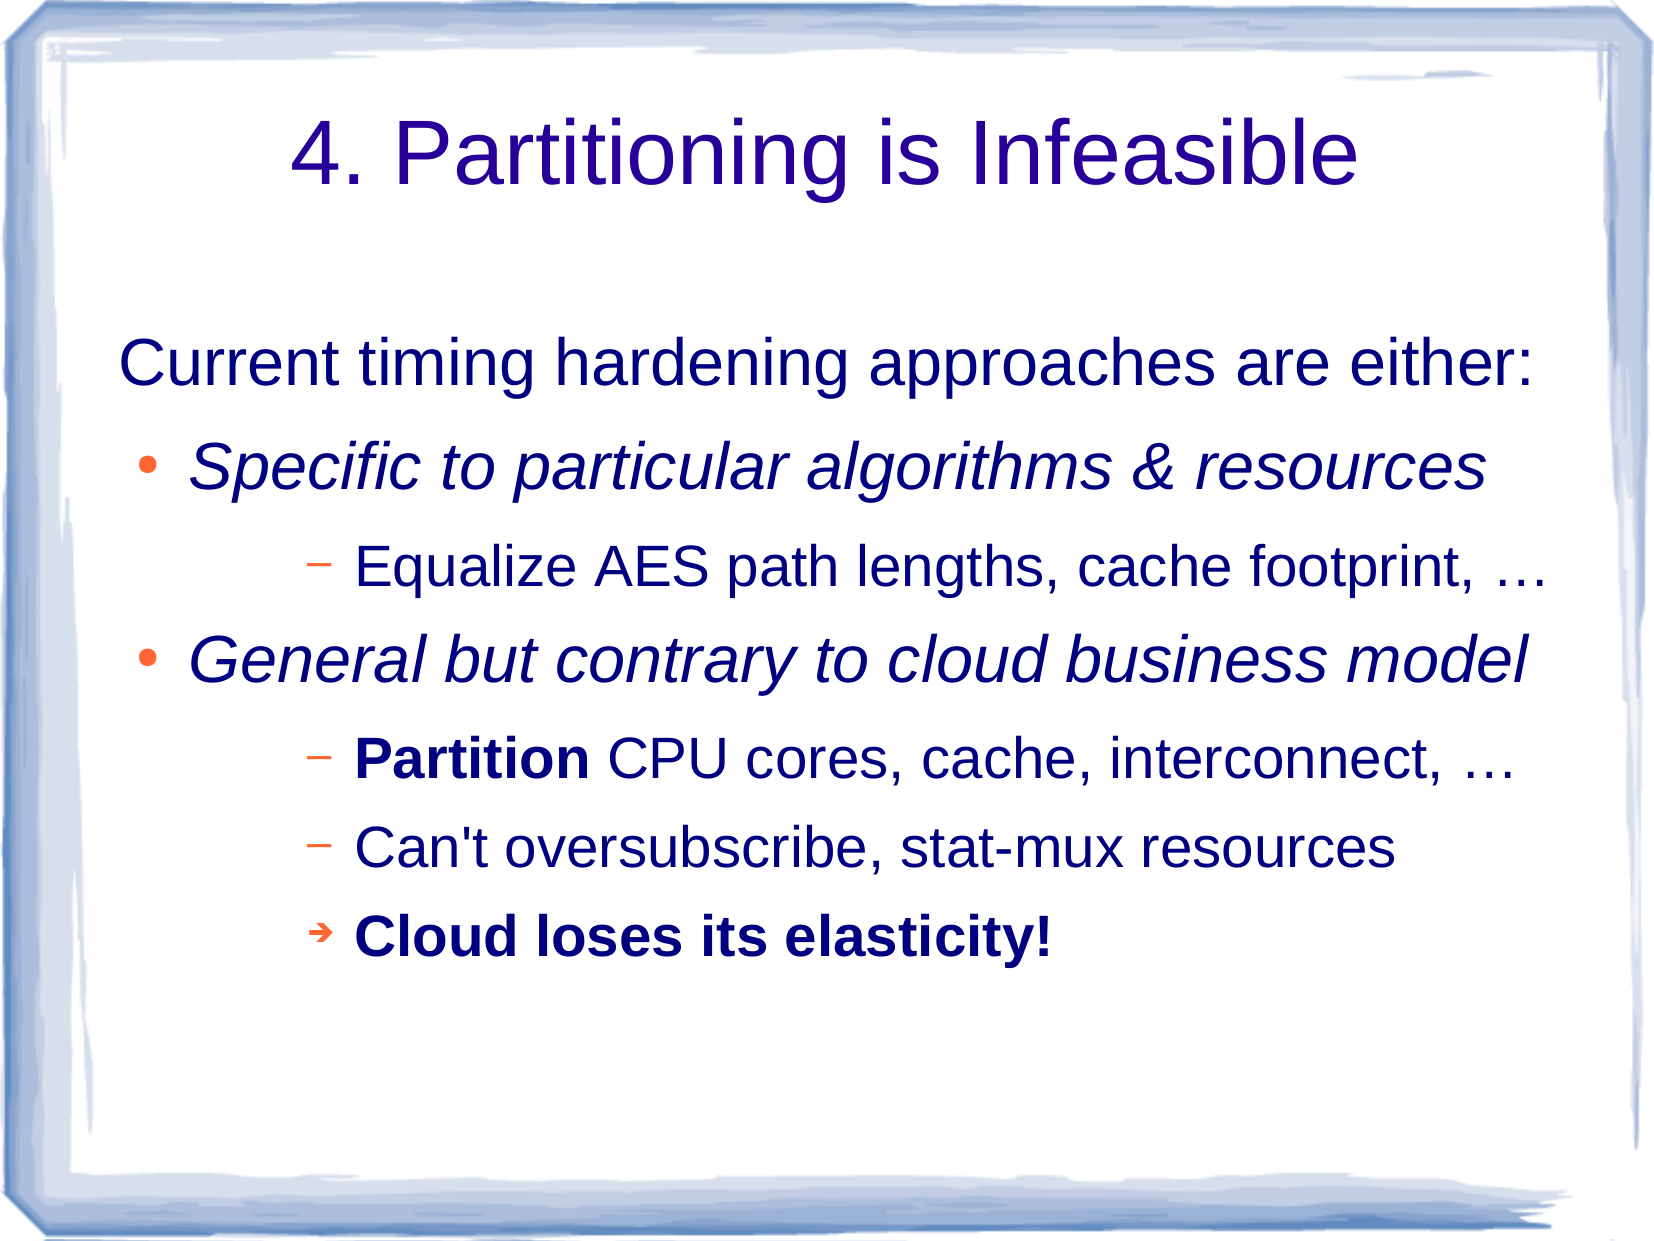

# 4. Partitioning is Infeasible
Current timing hardening approaches are either:
Specific to particular algorithms & resources
Equalize AES path lengths, cache footprint, …
General but contrary to cloud business model
Partition CPU cores, cache, interconnect, …
Can't oversubscribe, stat-mux resources
Cloud loses its elasticity!